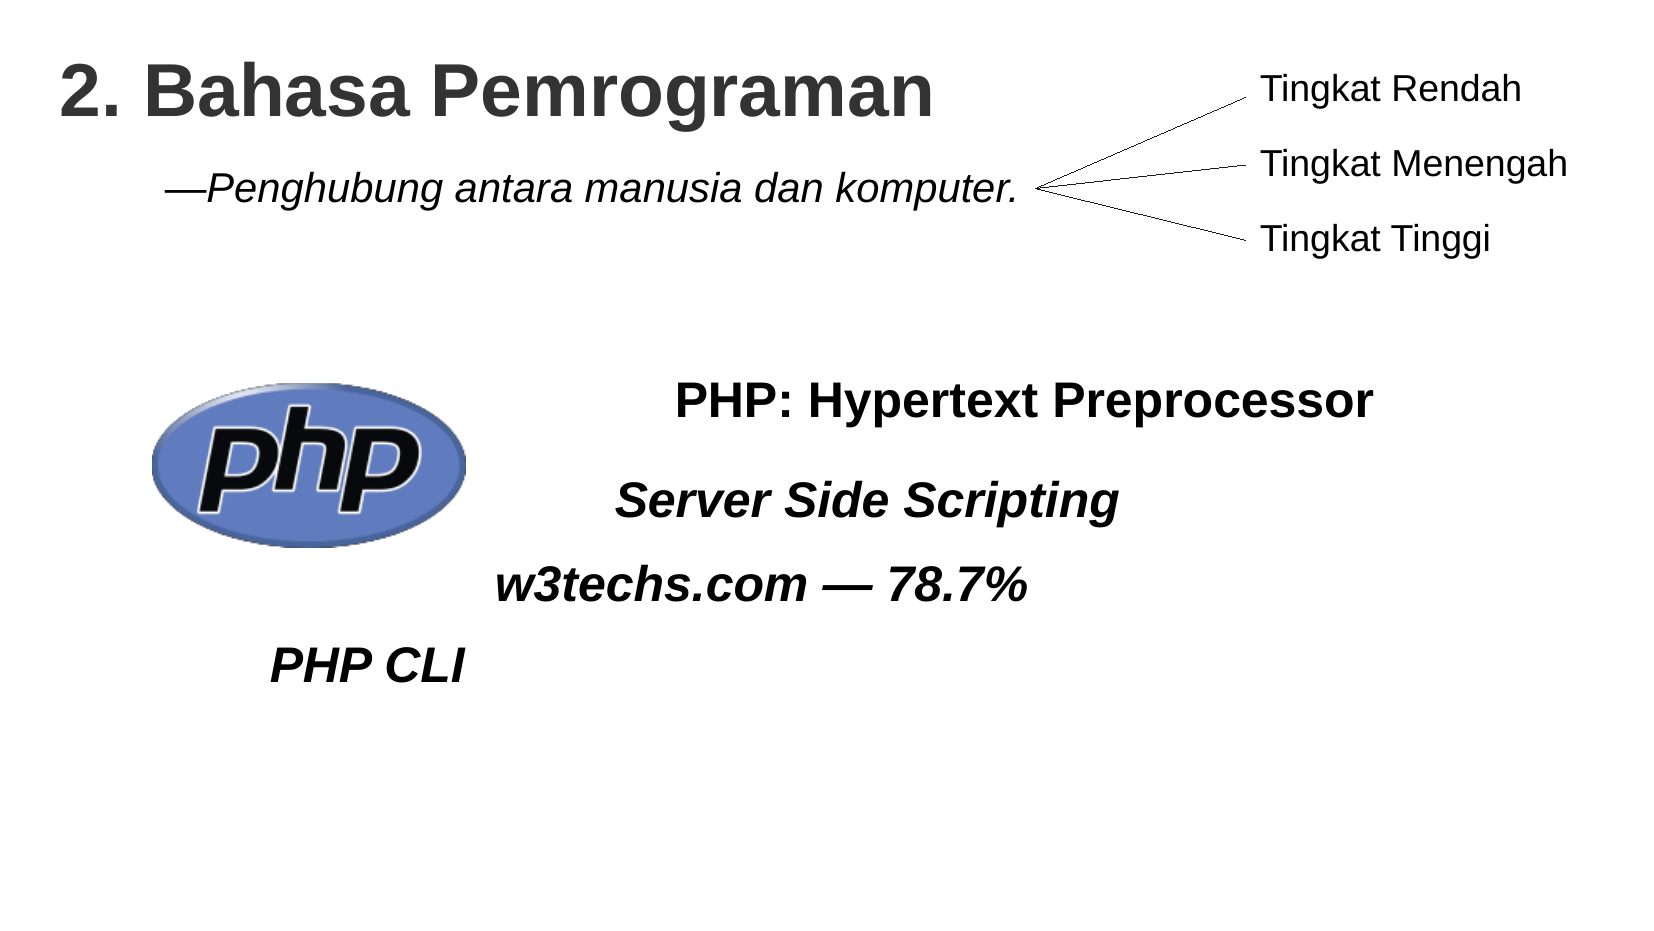

2. Bahasa Pemrograman
Tingkat Rendah
Tingkat Menengah
—Penghubung antara manusia dan komputer.
Tingkat Tinggi
PHP: Hypertext Preprocessor
Server Side Scripting
w3techs.com — 78.7%
PHP CLI